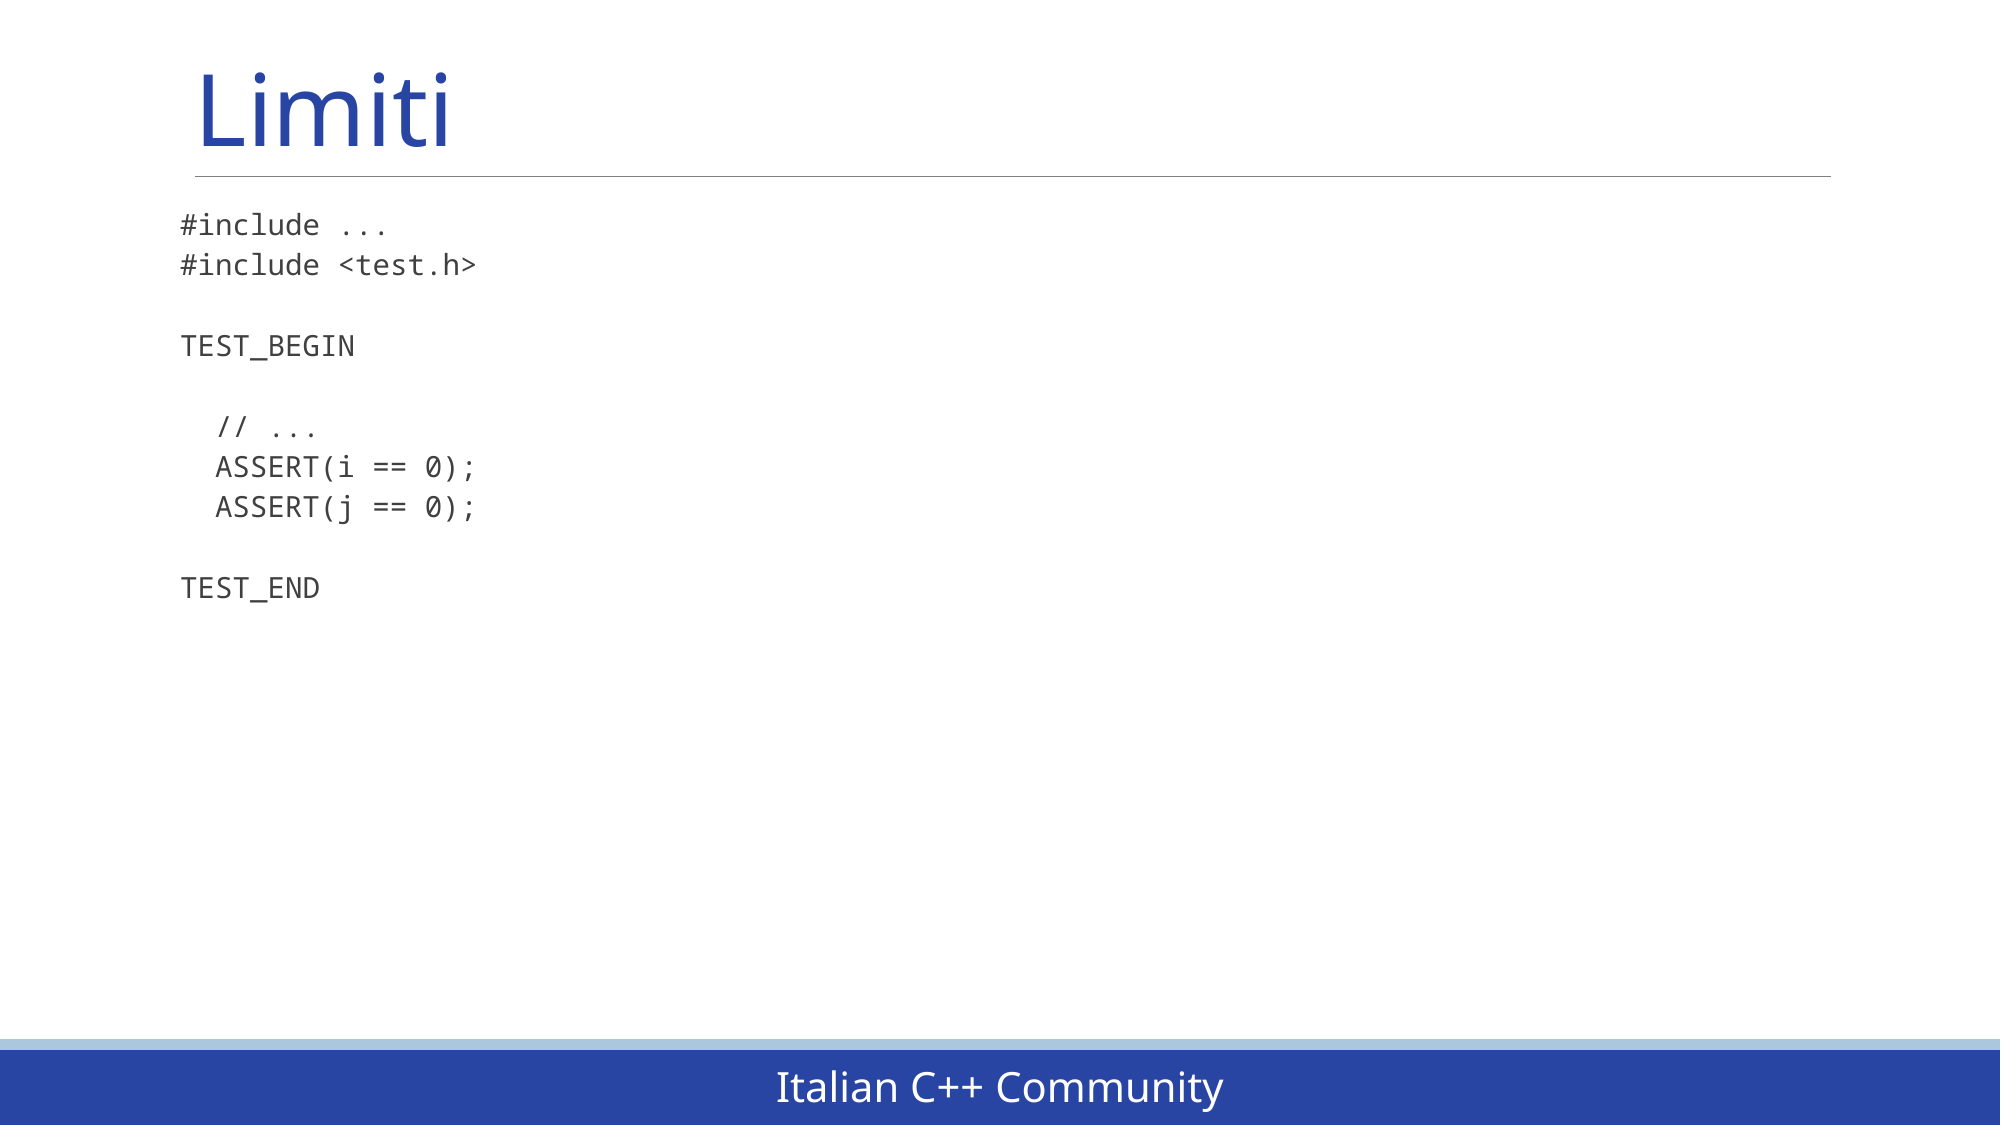

# Limiti
#include ...
#include <test.h>
TEST_BEGIN
 // ...
 ASSERT(i == 0);
 ASSERT(j == 0);
TEST_END